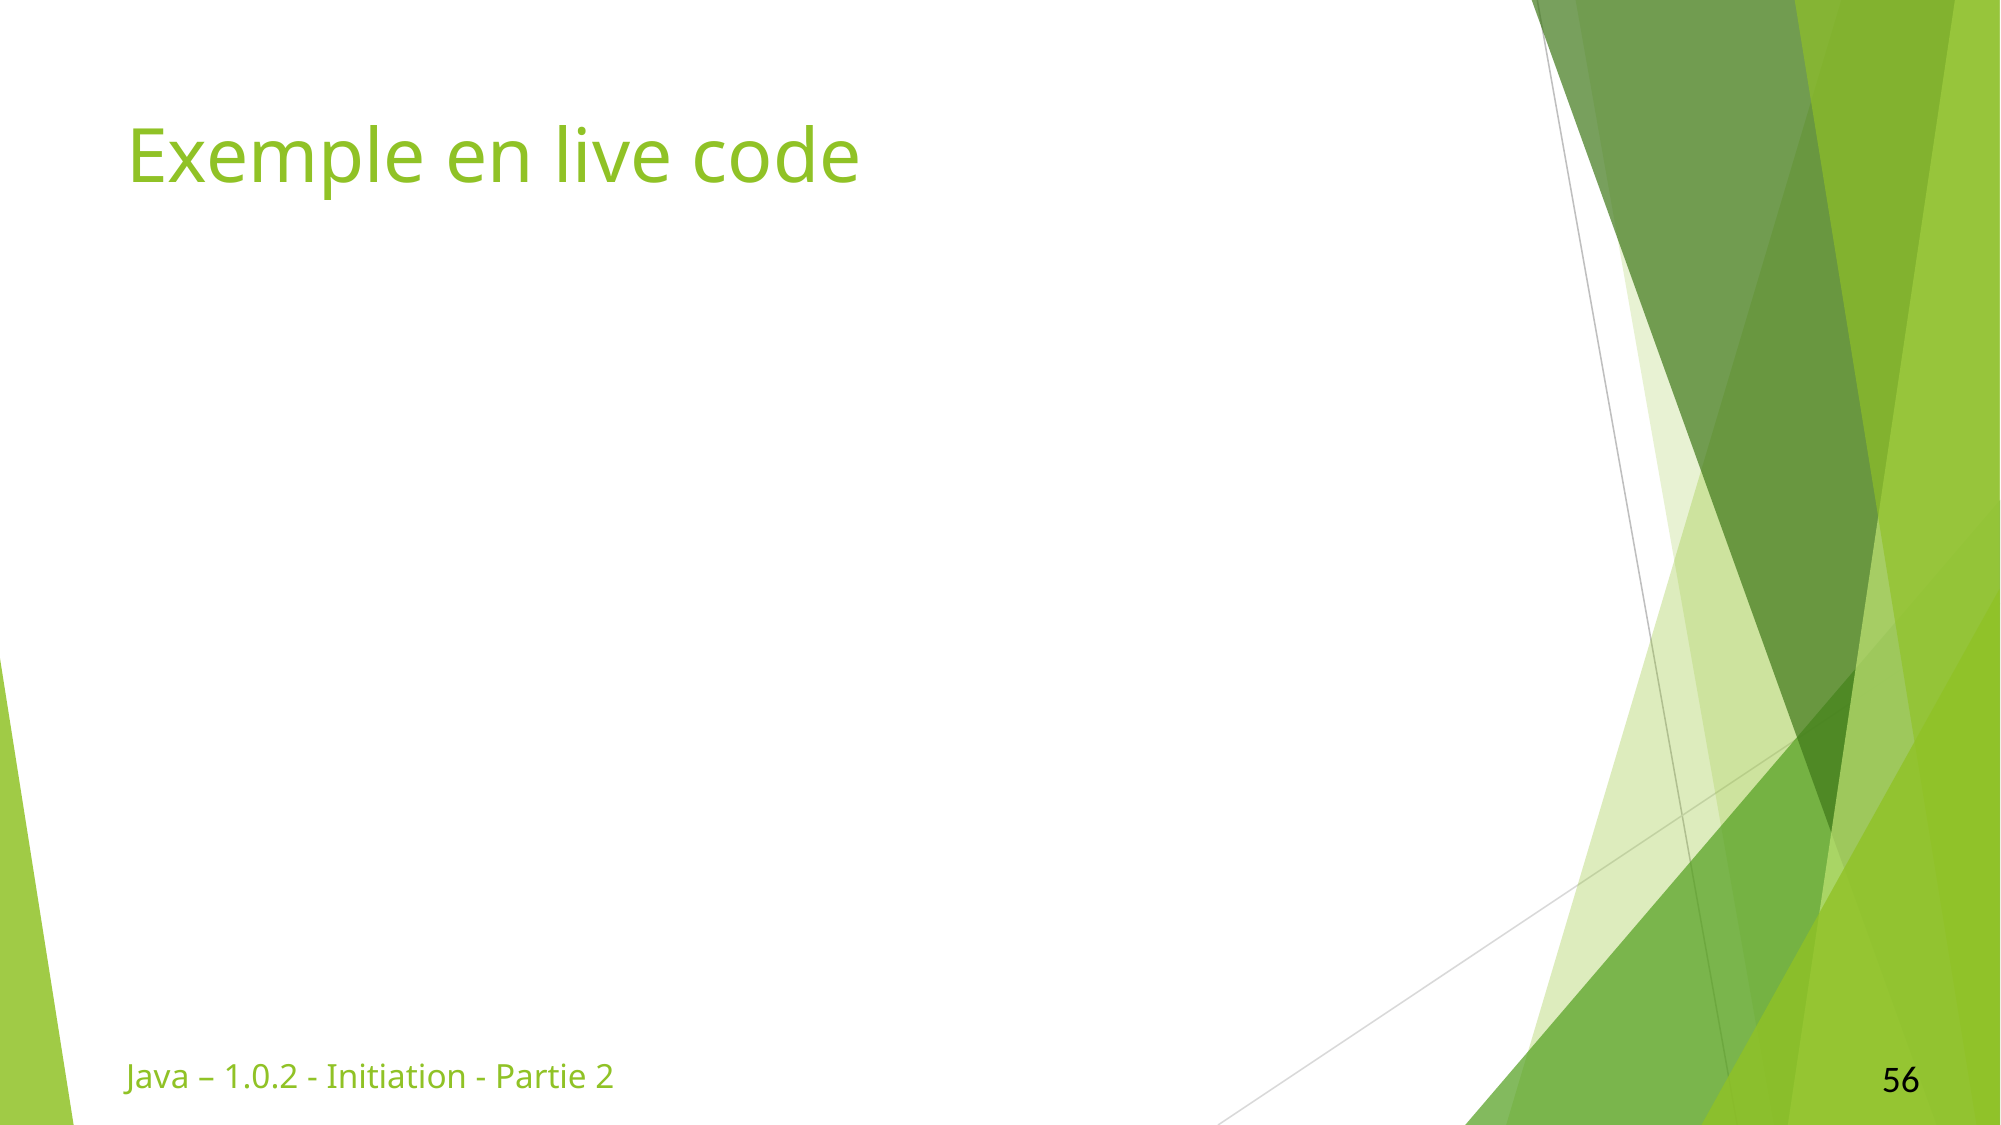

# Exemple en live code
Java – 1.0.2 - Initiation - Partie 2